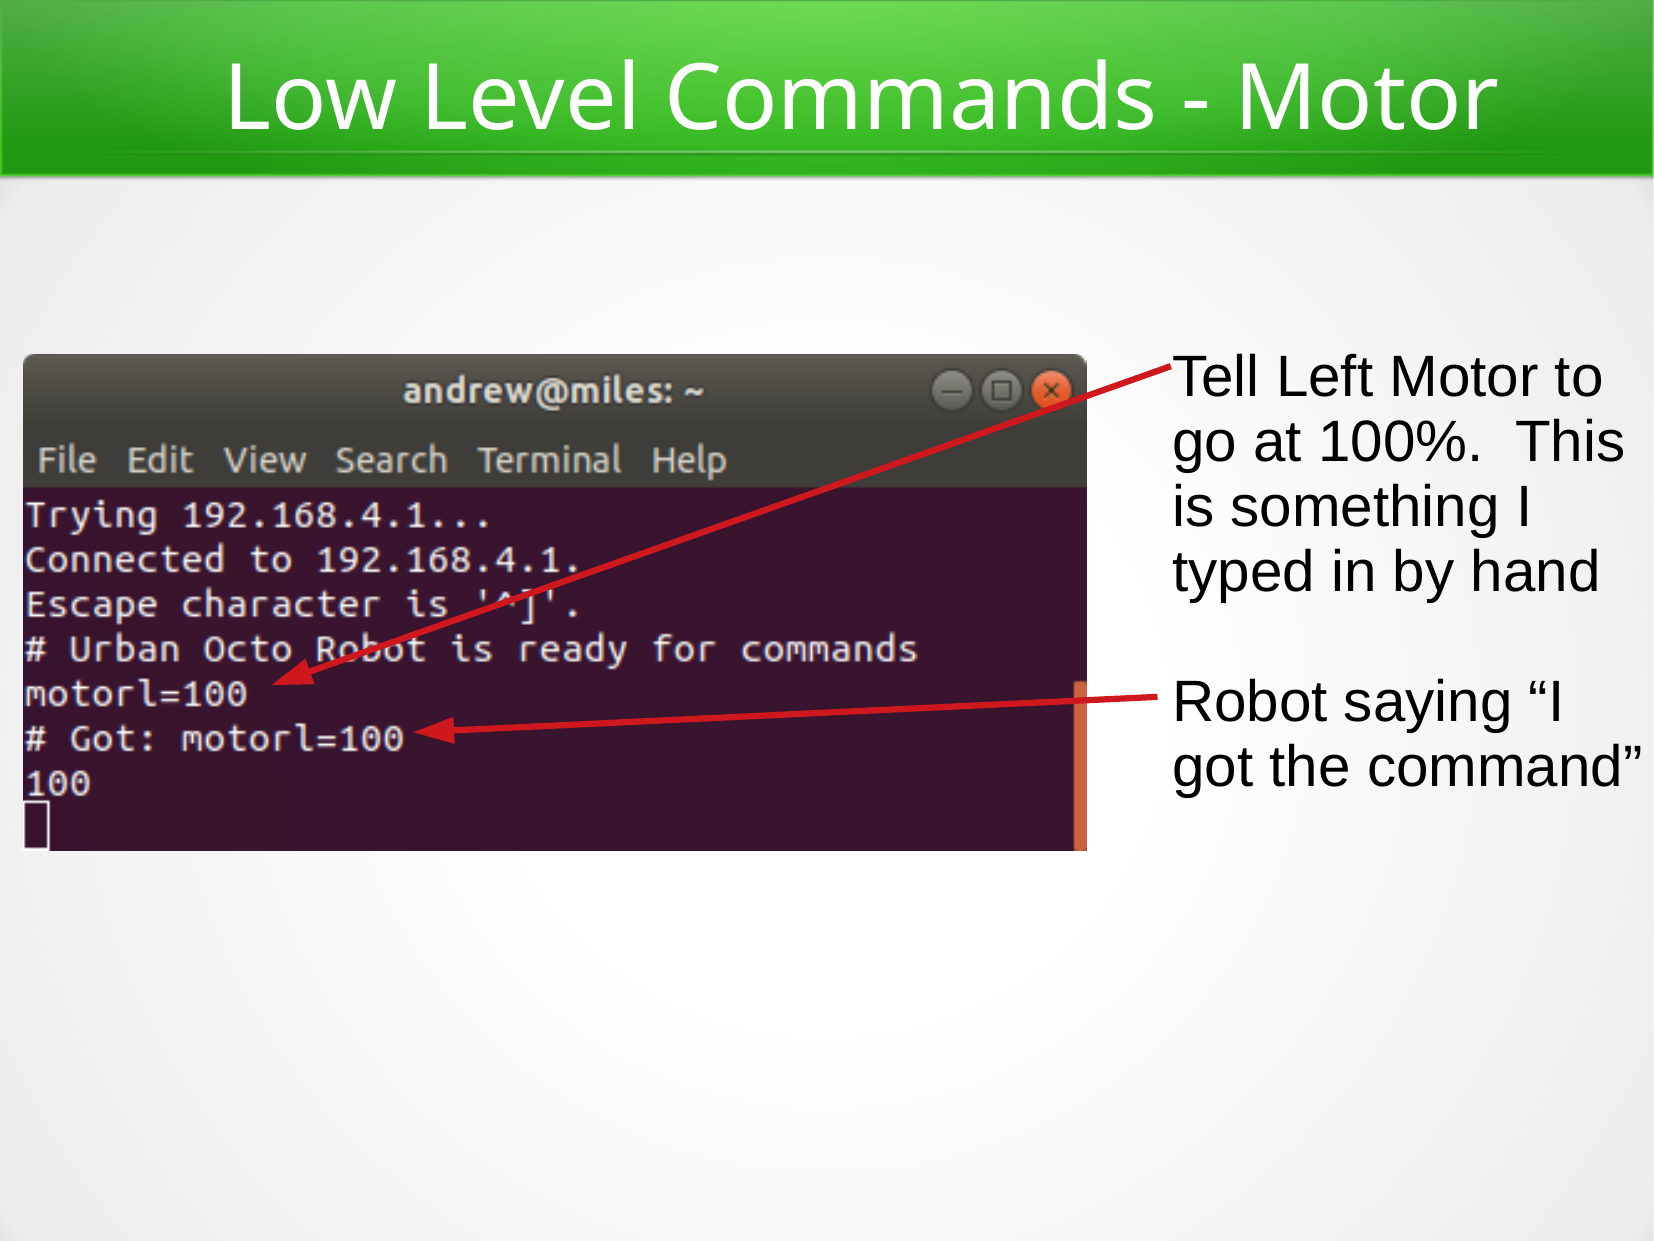

# Low Level Commands - Motor
Tell Left Motor to go at 100%. This is something I typed in by hand
Robot saying “I got the command”